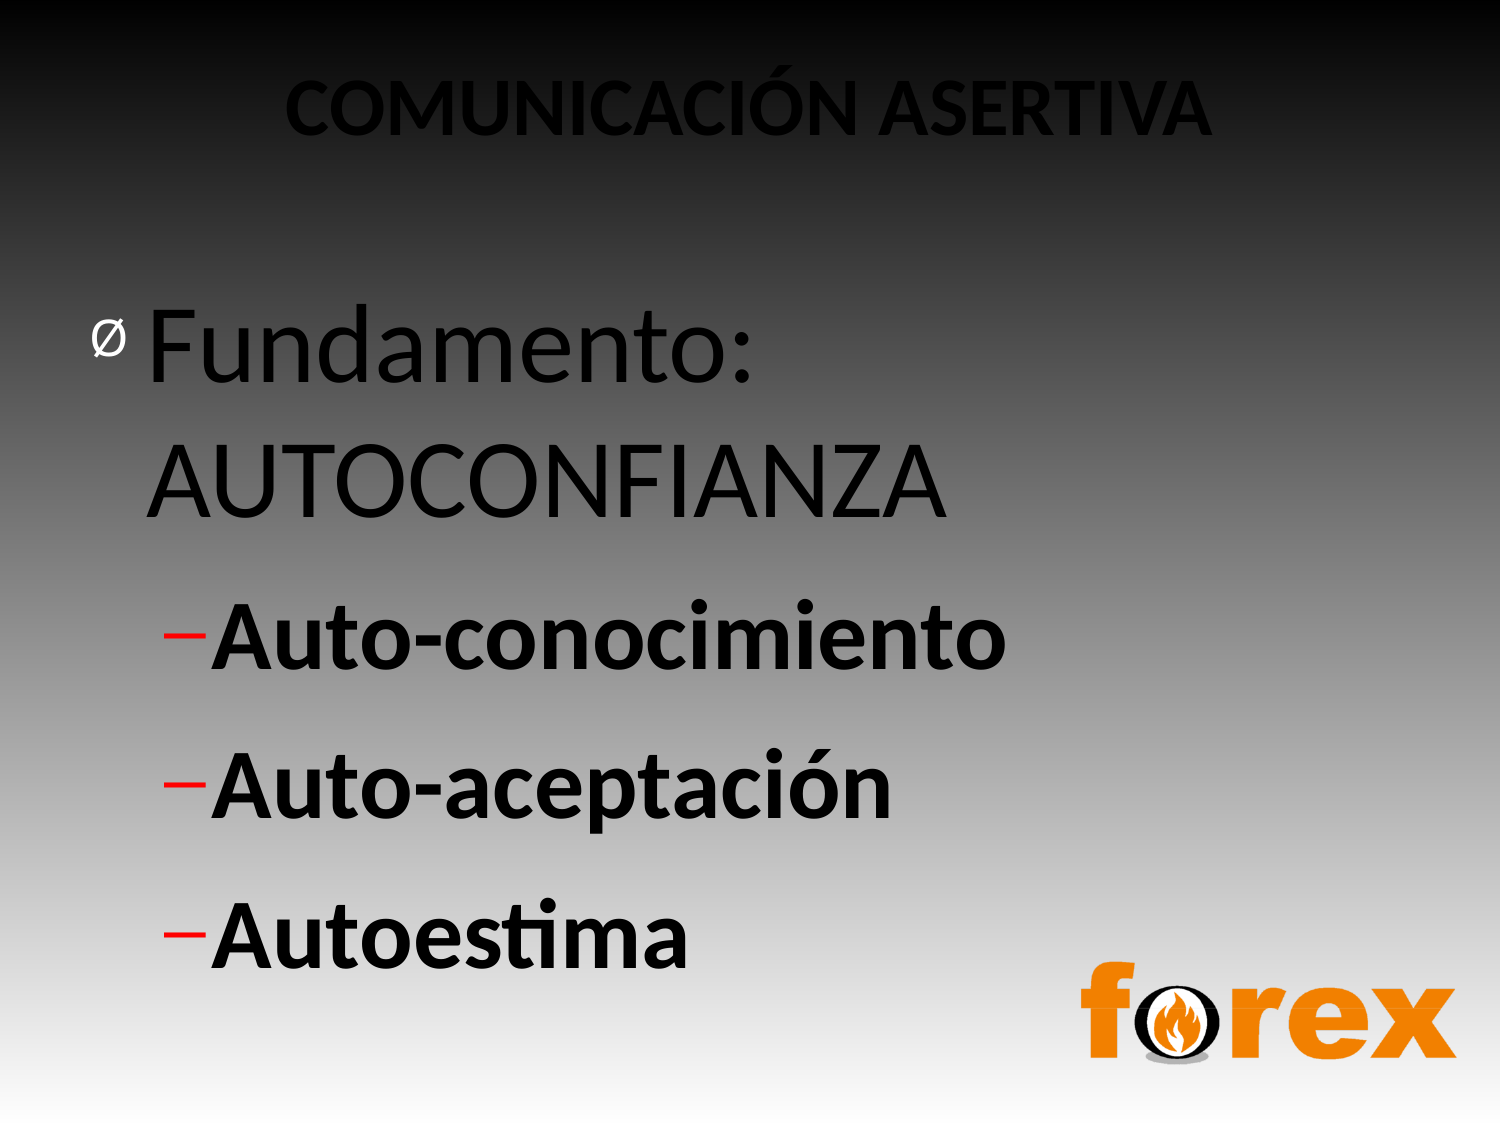

# COMUNICACIÓN ASERTIVA
Fundamento: AUTOCONFIANZA
Auto-conocimiento
Auto-aceptación
Autoestima